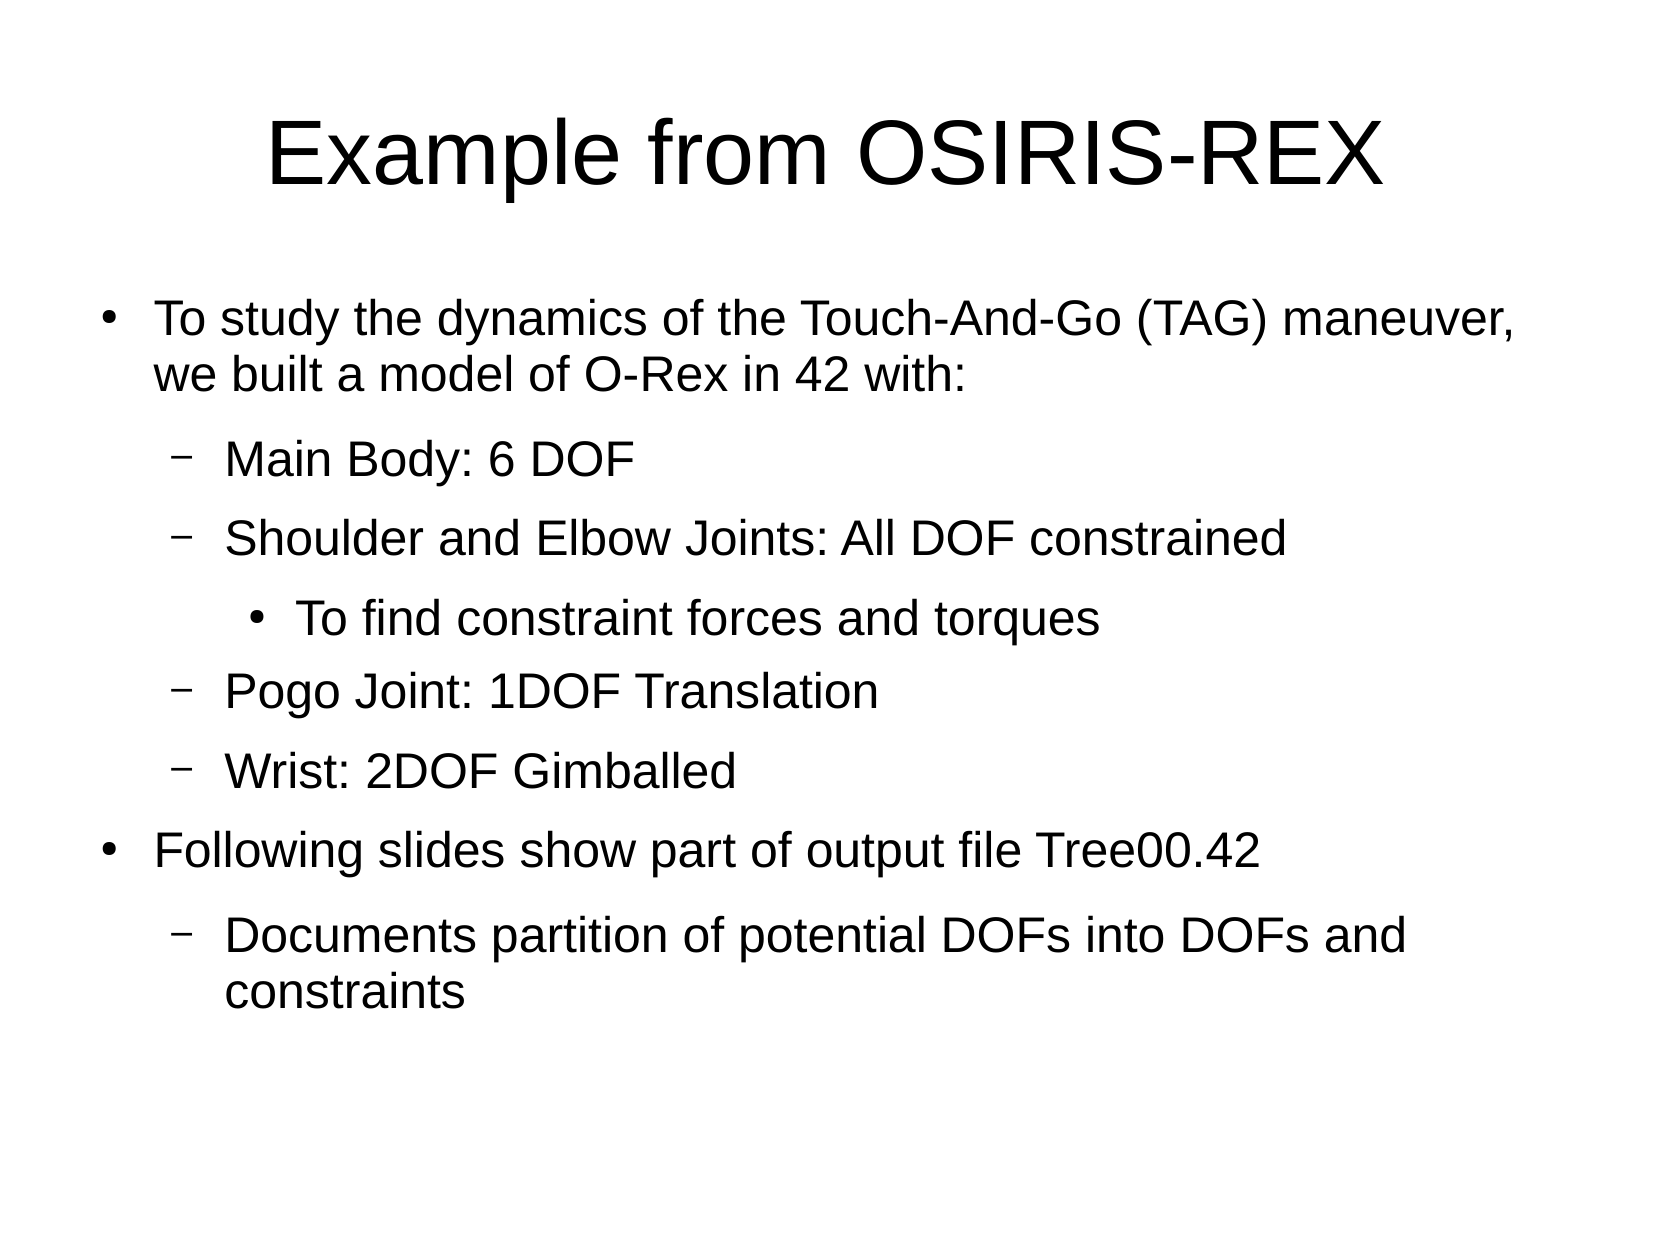

# Example from OSIRIS-REX
To study the dynamics of the Touch-And-Go (TAG) maneuver, we built a model of O-Rex in 42 with:
Main Body: 6 DOF
Shoulder and Elbow Joints: All DOF constrained
To find constraint forces and torques
Pogo Joint: 1DOF Translation
Wrist: 2DOF Gimballed
Following slides show part of output file Tree00.42
Documents partition of potential DOFs into DOFs and constraints